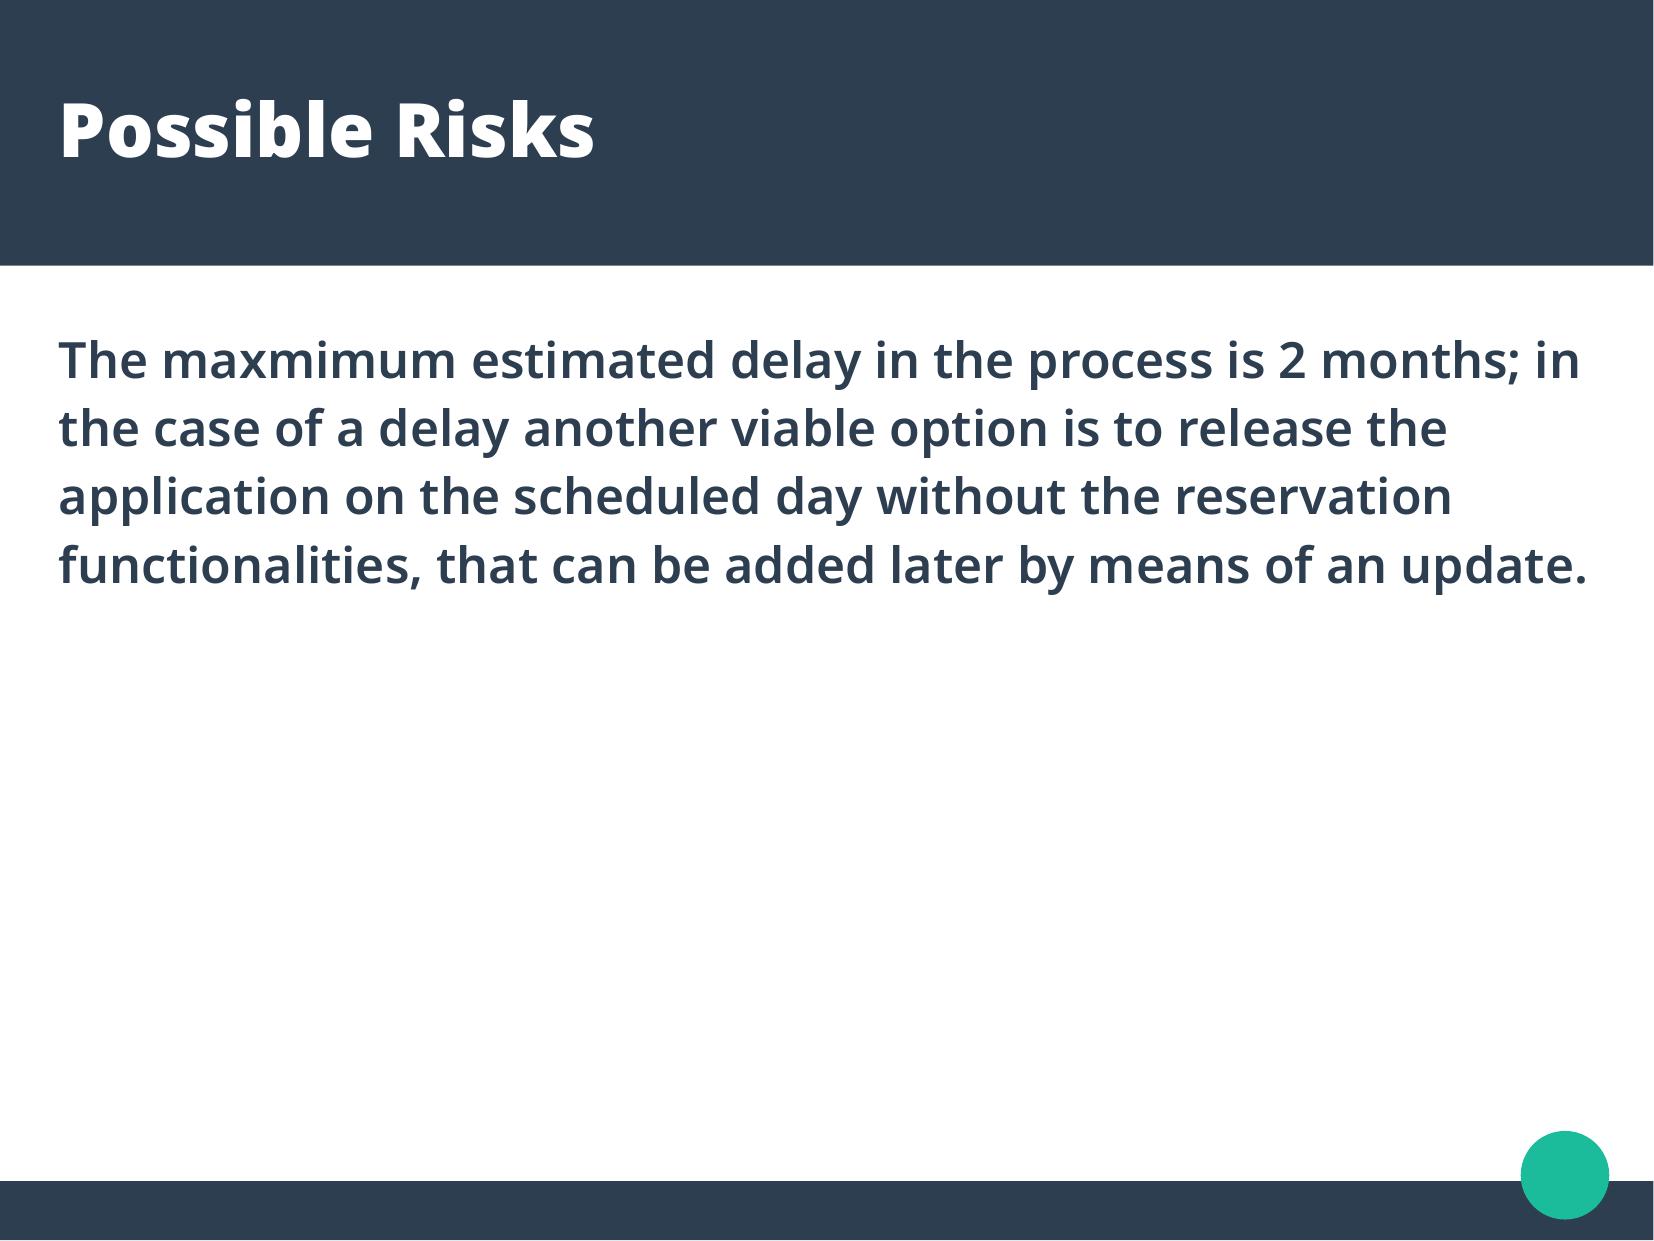

# Possible Risks
The maxmimum estimated delay in the process is 2 months; in the case of a delay another viable option is to release the application on the scheduled day without the reservation functionalities, that can be added later by means of an update.